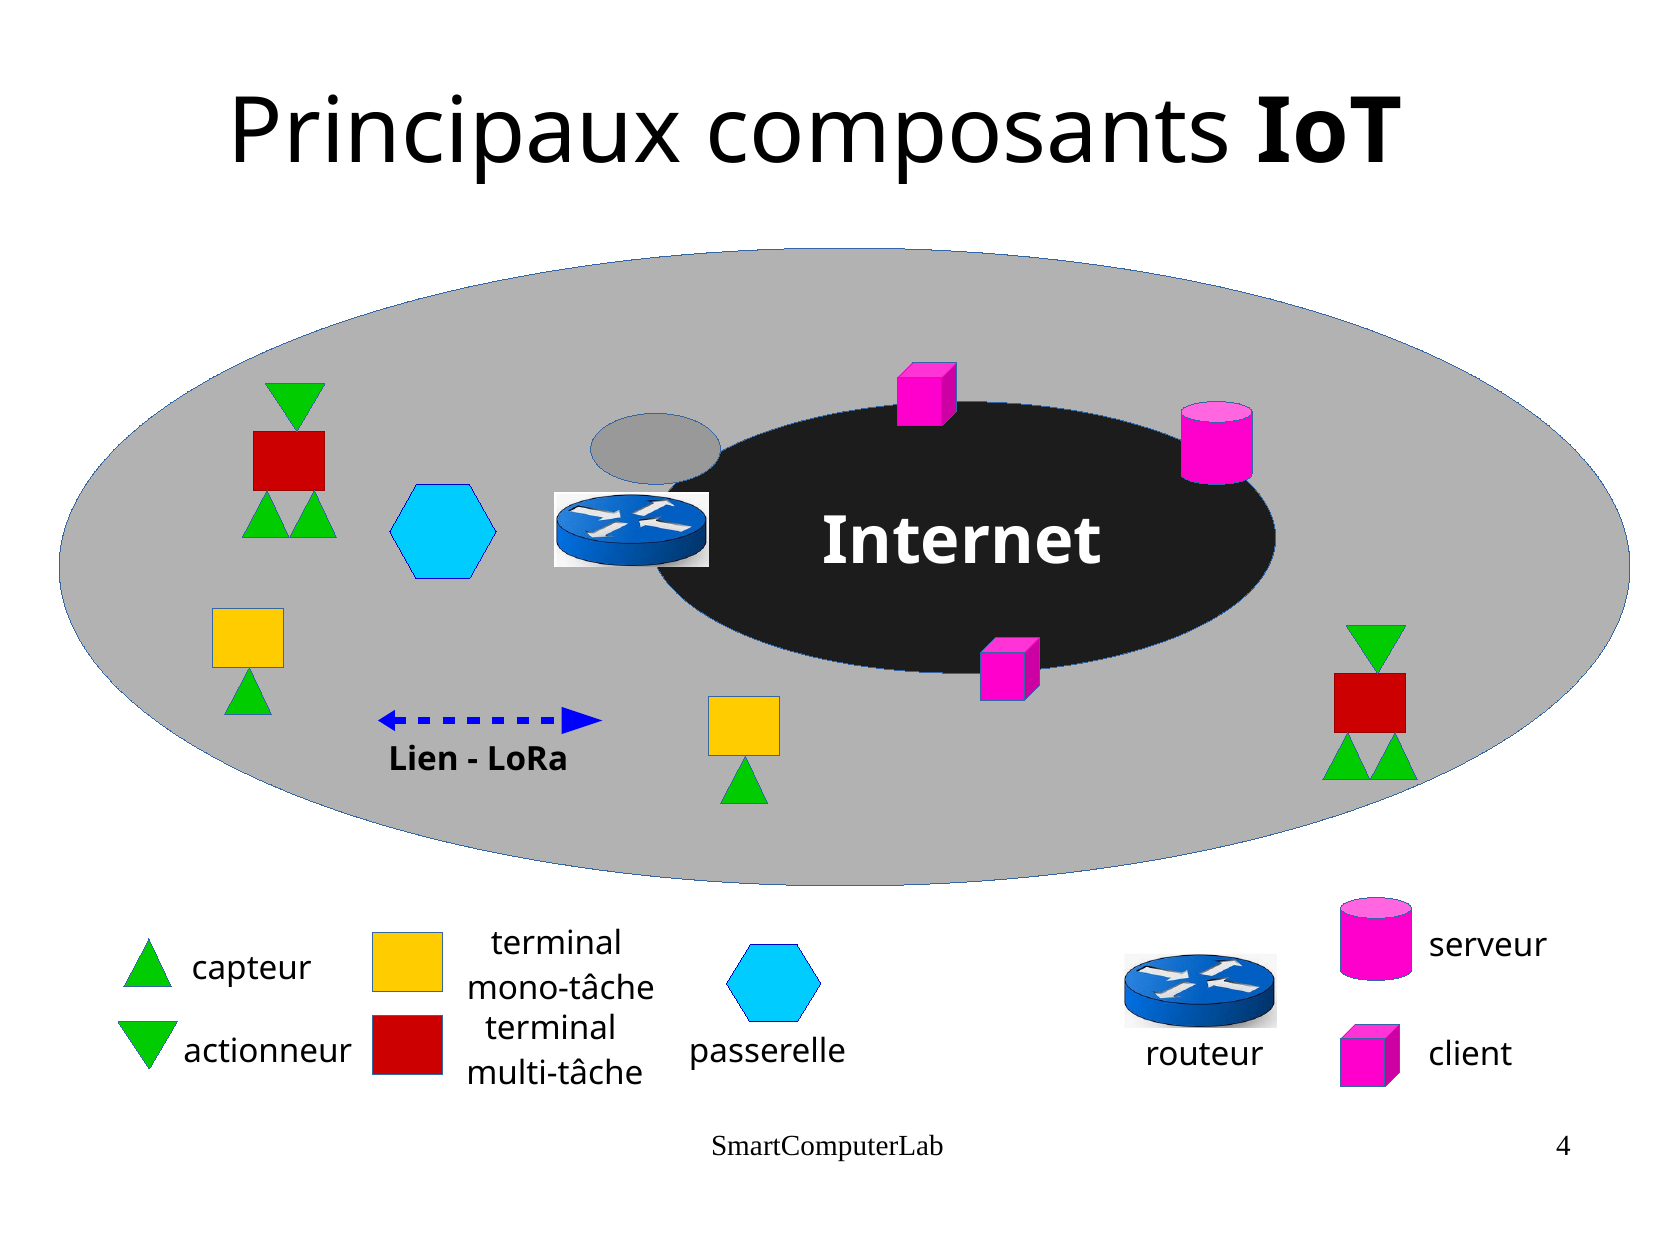

# Principaux composants IoT
Internet
Lien - LoRa
serveur
terminal
mono-tâche
capteur
terminal
multi-tâche
passerelle
routeur
client
actionneur
SmartComputerLab
4